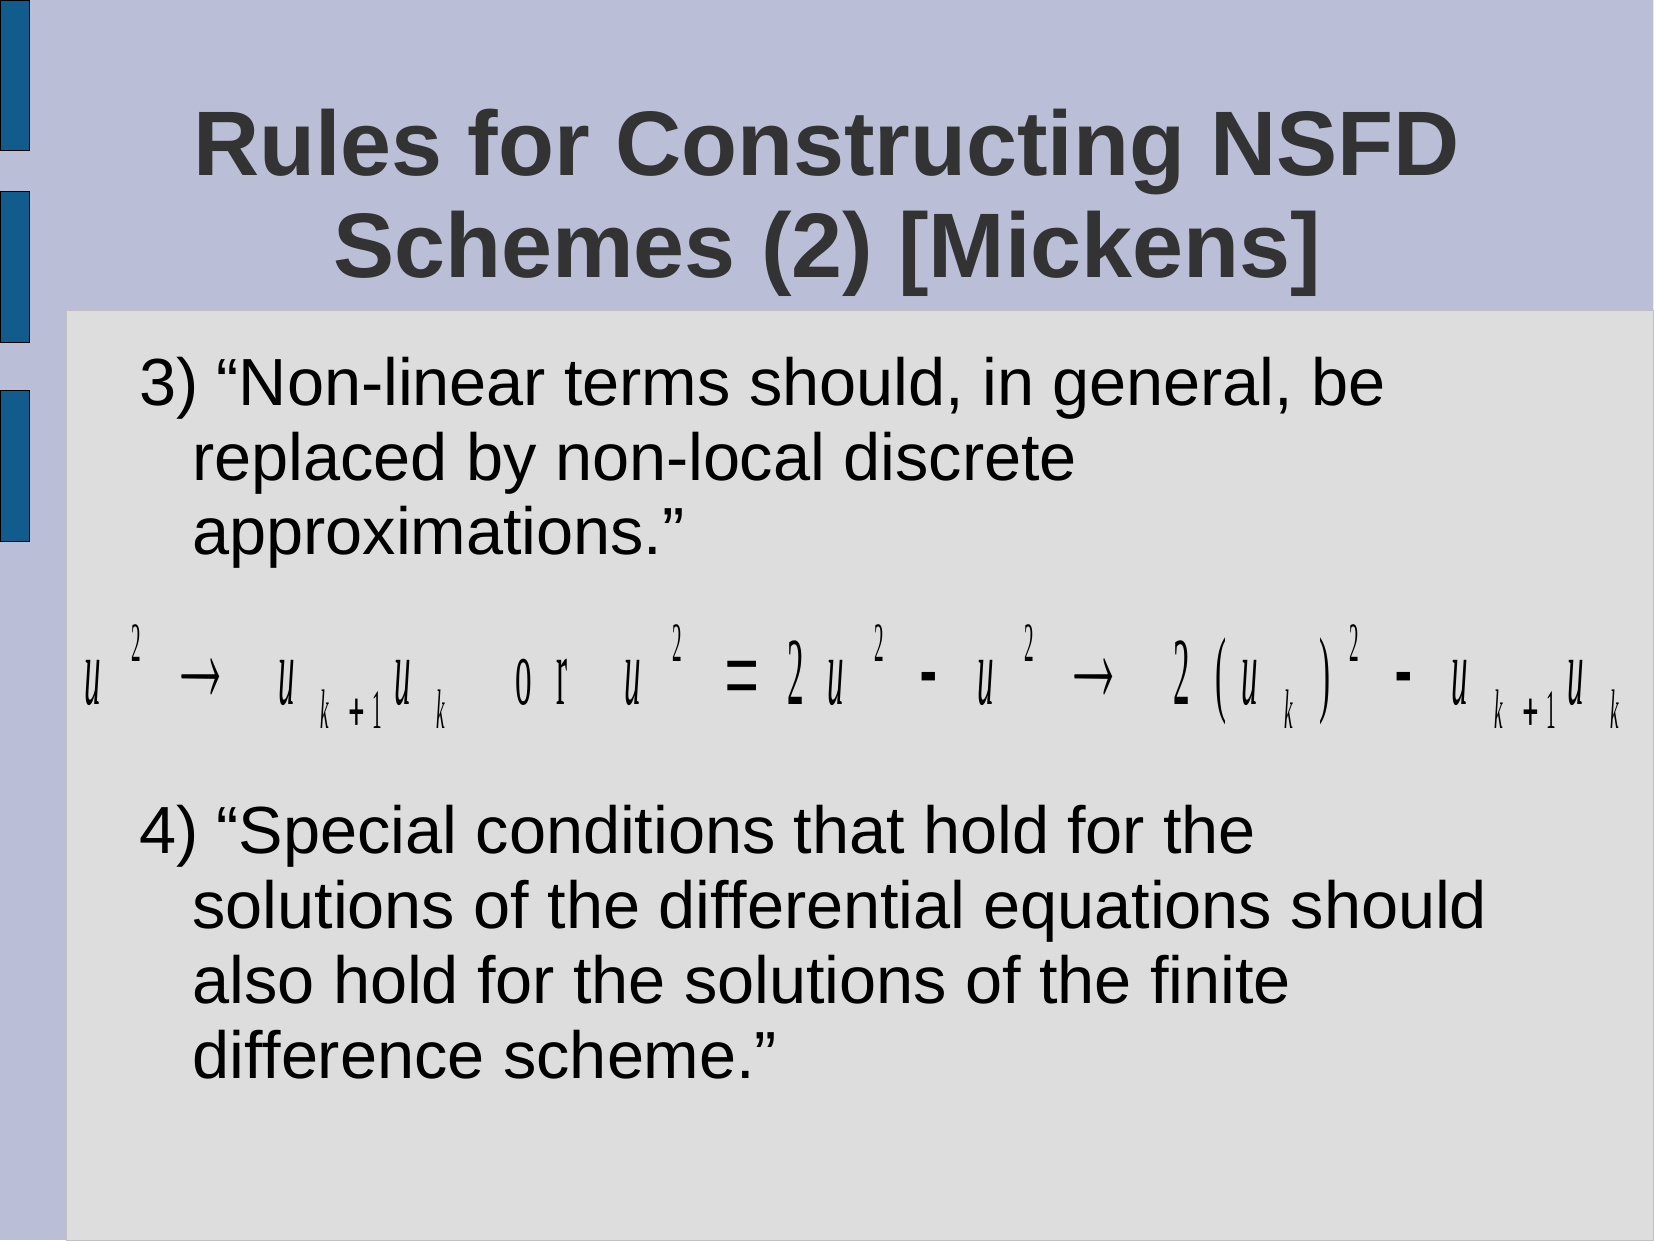

# Rules for Constructing NSFD Schemes (2) [Mickens]
3) “Non-linear terms should, in general, be replaced by non-local discrete approximations.”
4) “Special conditions that hold for the solutions of the differential equations should also hold for the solutions of the finite difference scheme.”